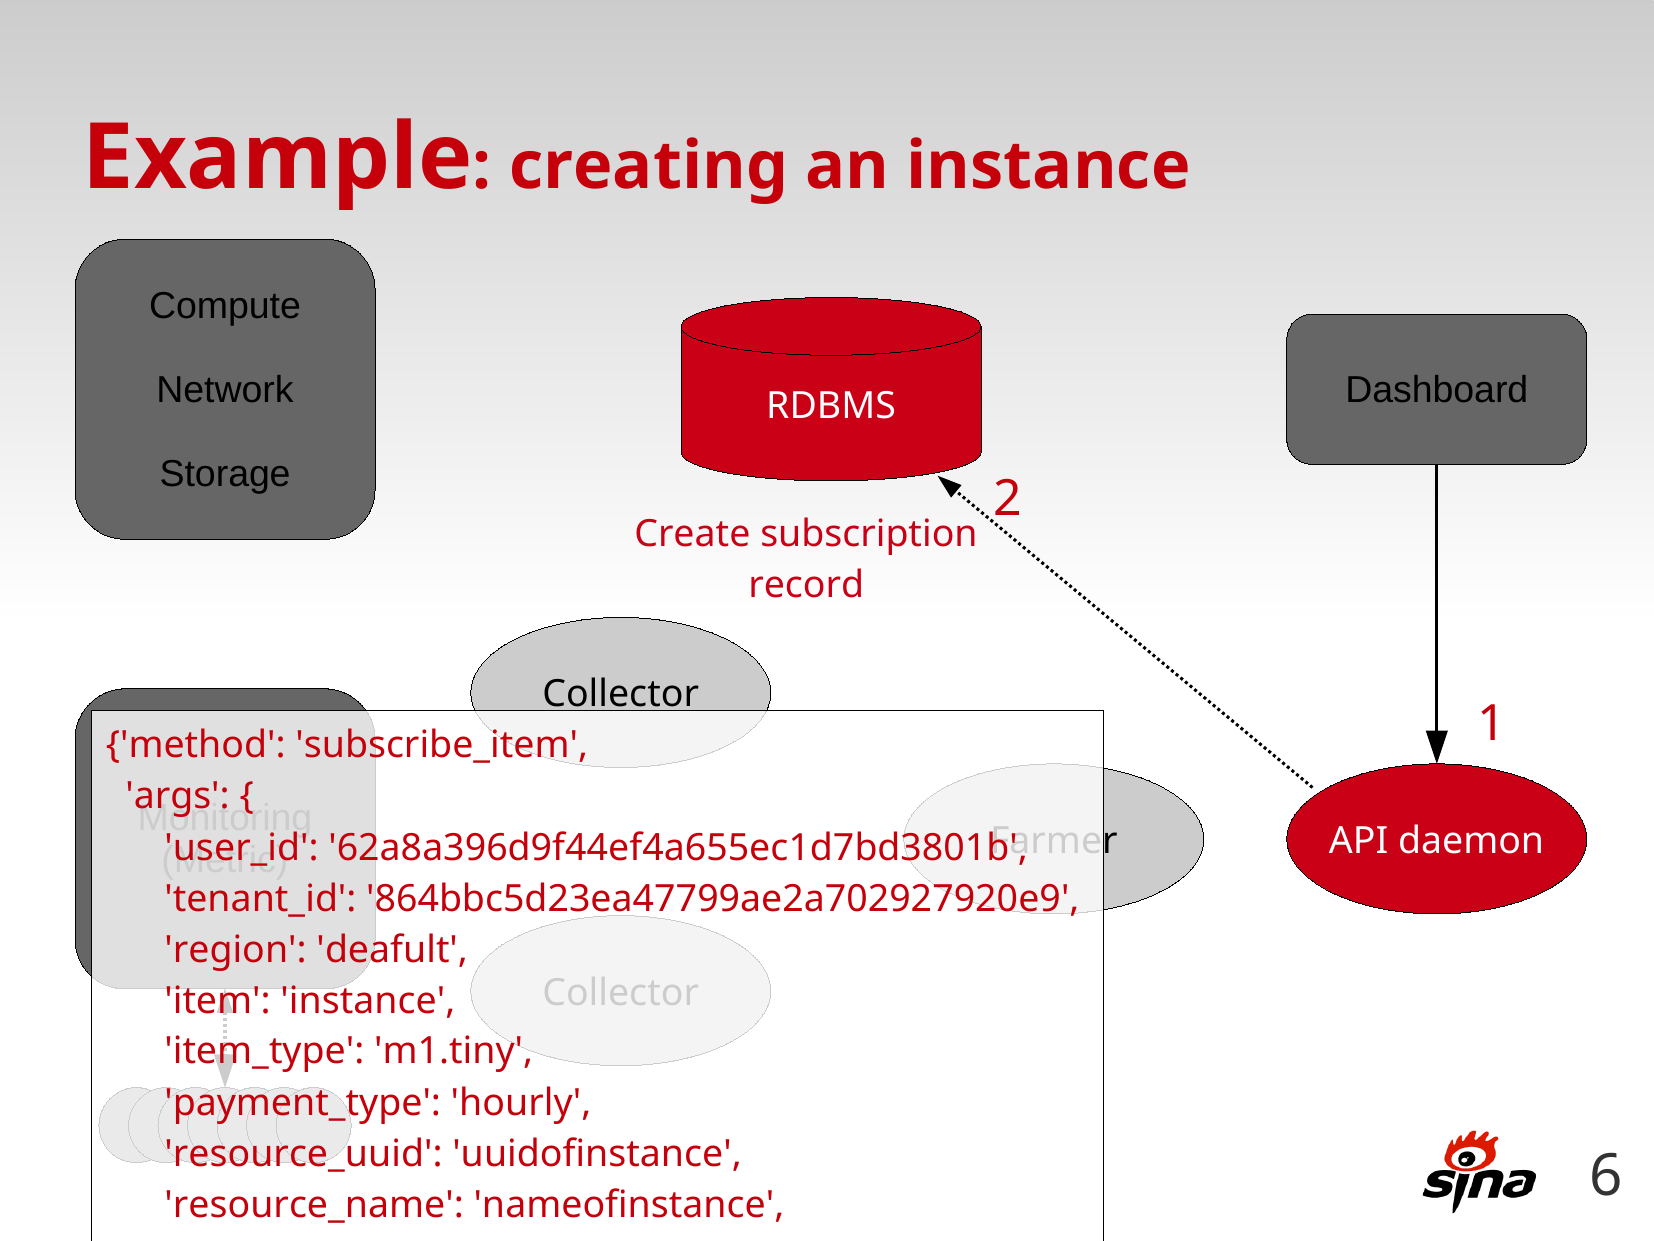

# Example: creating an instance
Compute
Network
Storage
RDBMS
Dashboard
2
Create subscription record
Collector
1
Monitoring
(Metric)
{'method': 'subscribe_item',
 'args': {
 'user_id': '62a8a396d9f44ef4a655ec1d7bd3801b',
 'tenant_id': '864bbc5d23ea47799ae2a702927920e9',
 'region': 'deafult',
 'item': 'instance',
 'item_type': 'm1.tiny',
 'payment_type': 'hourly',
 'resource_uuid': 'uuidofinstance',
 'resource_name': 'nameofinstance',
}}
Farmer
API daemon
Collector
6